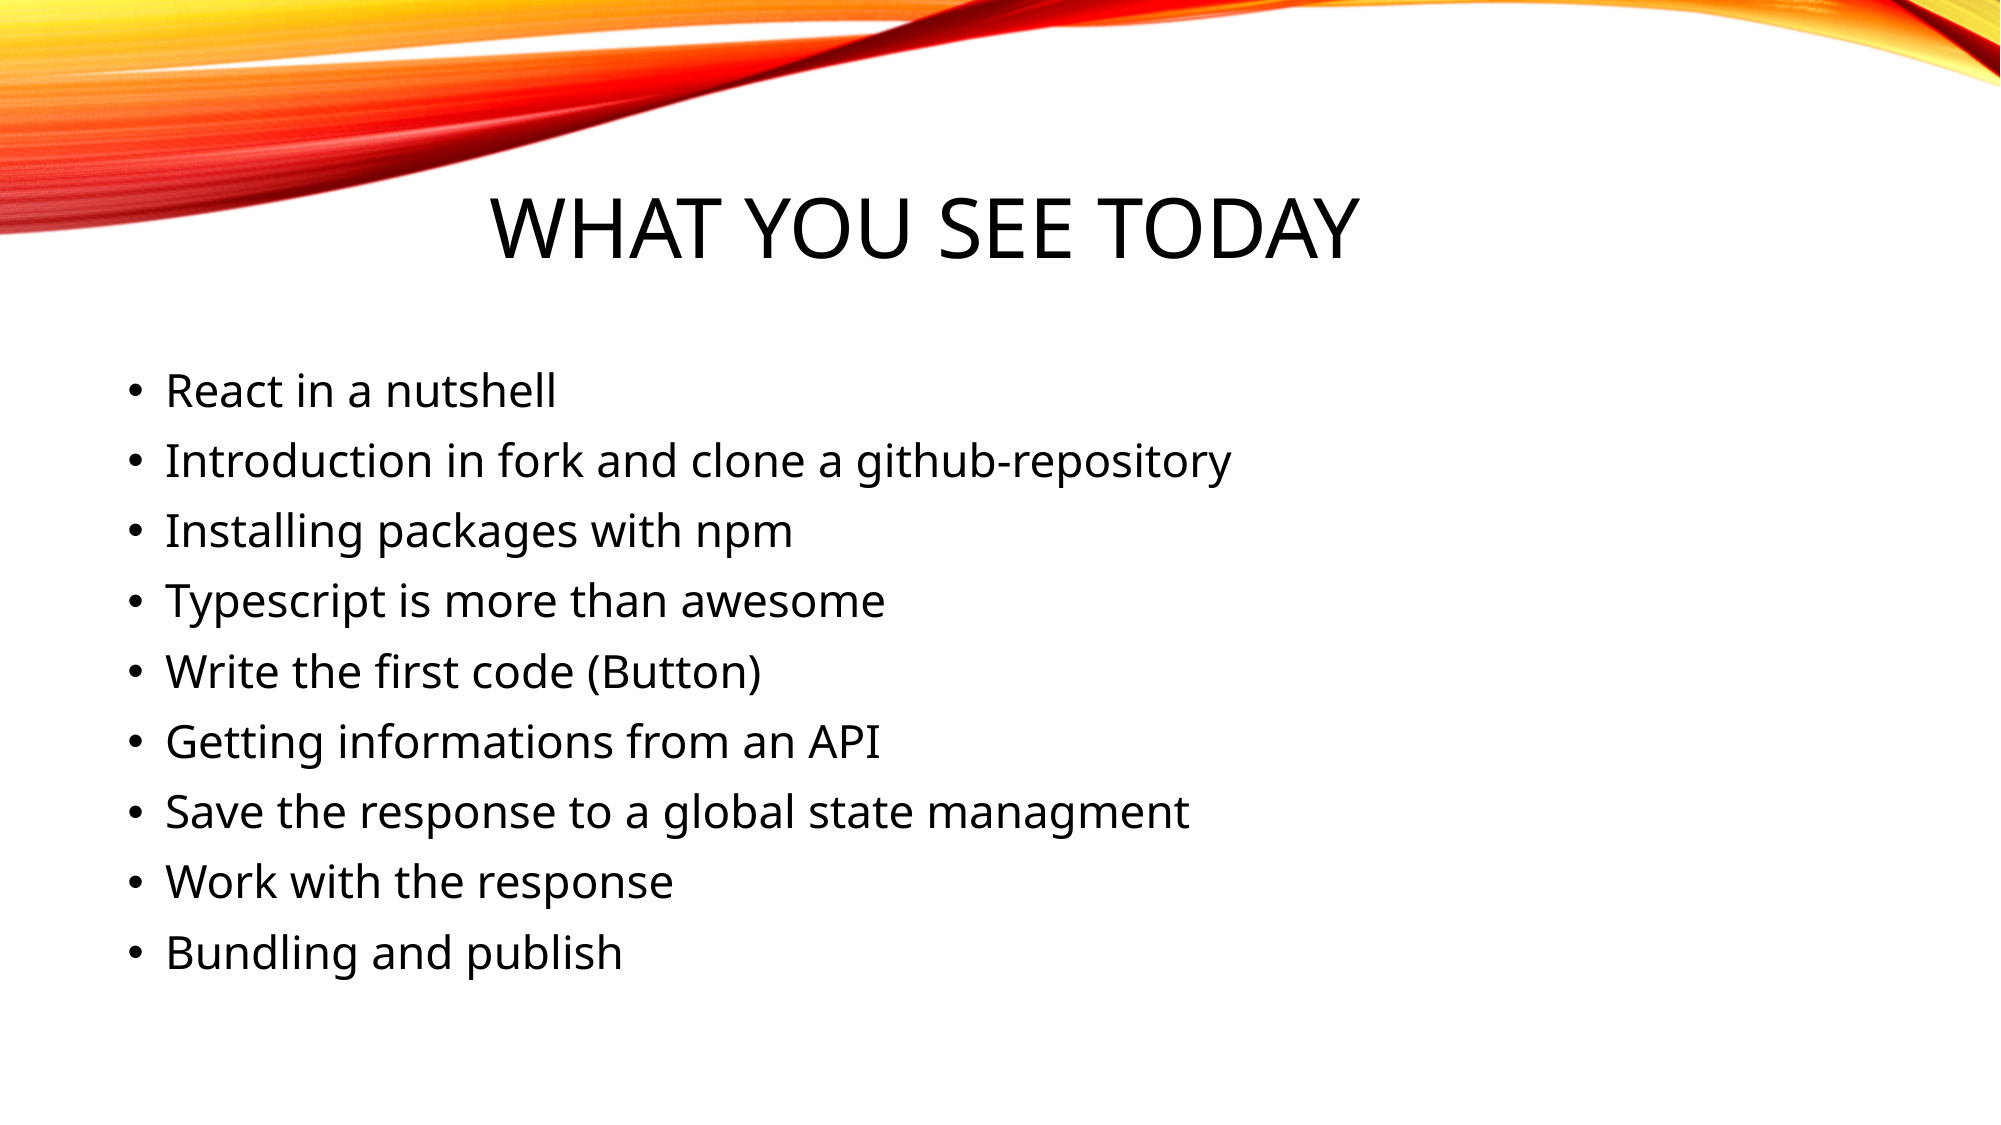

# What you see today
React in a nutshell
Introduction in fork and clone a github-repository
Installing packages with npm
Typescript is more than awesome
Write the first code (Button)
Getting informations from an API
Save the response to a global state managment
Work with the response
Bundling and publish